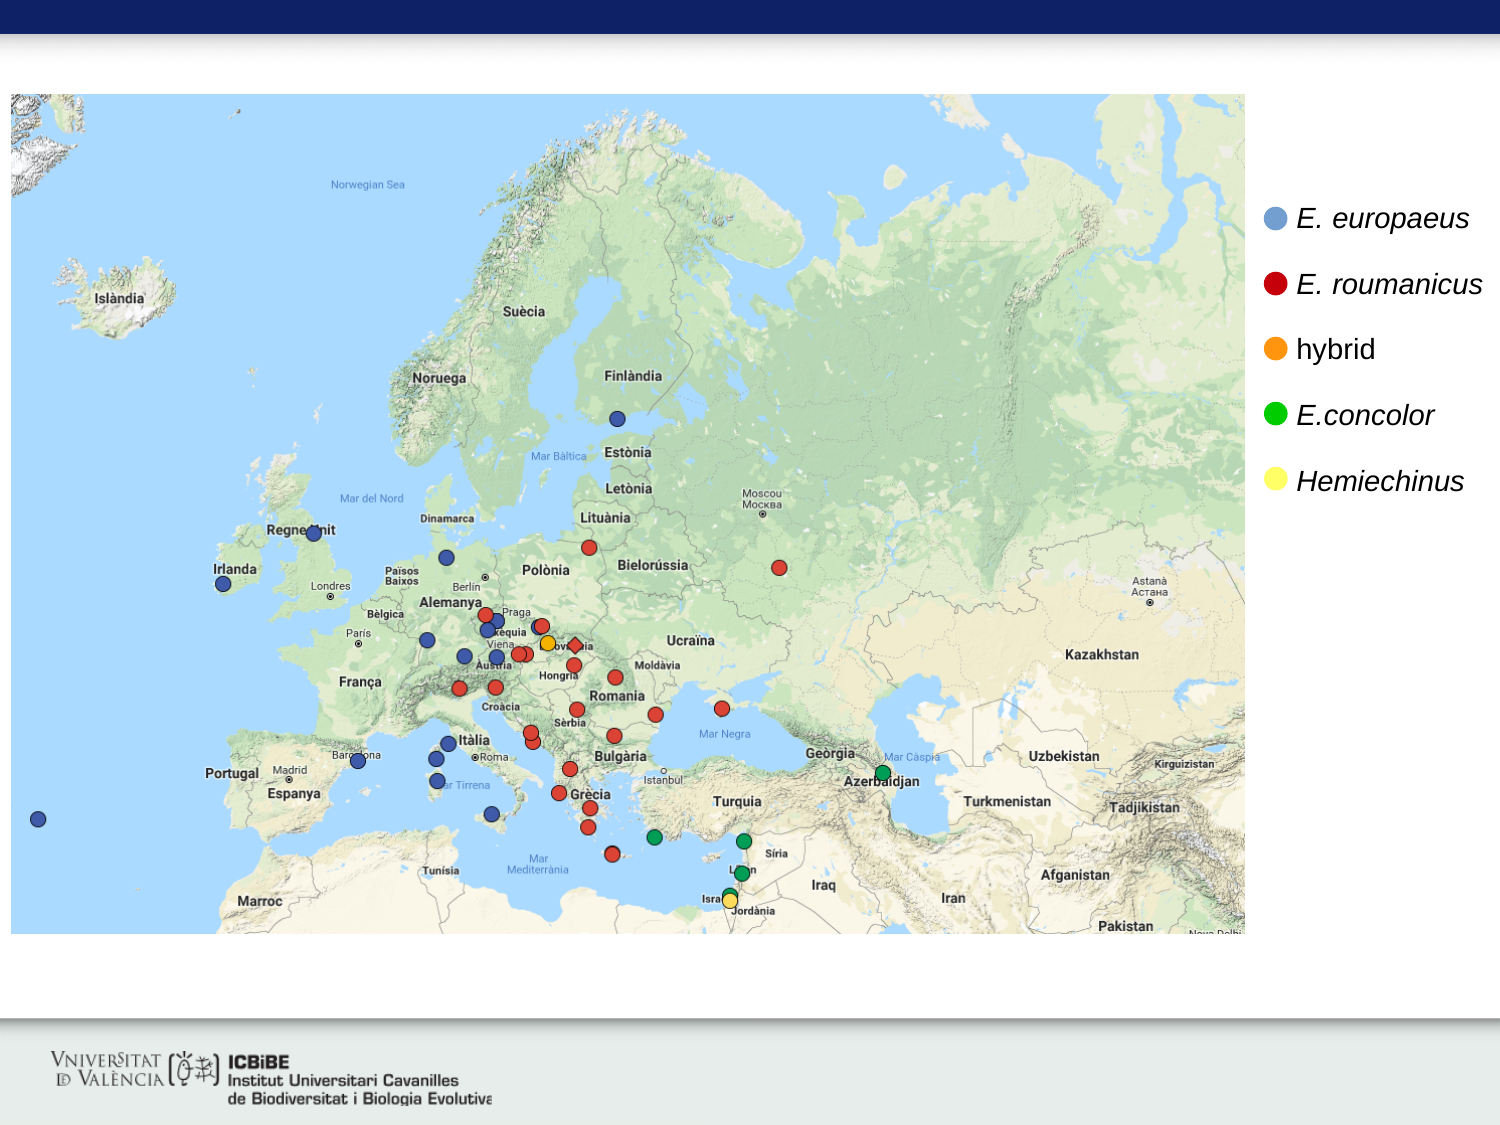

E. europaeus
E. roumanicus
hybrid
E.concolor
Hemiechinus